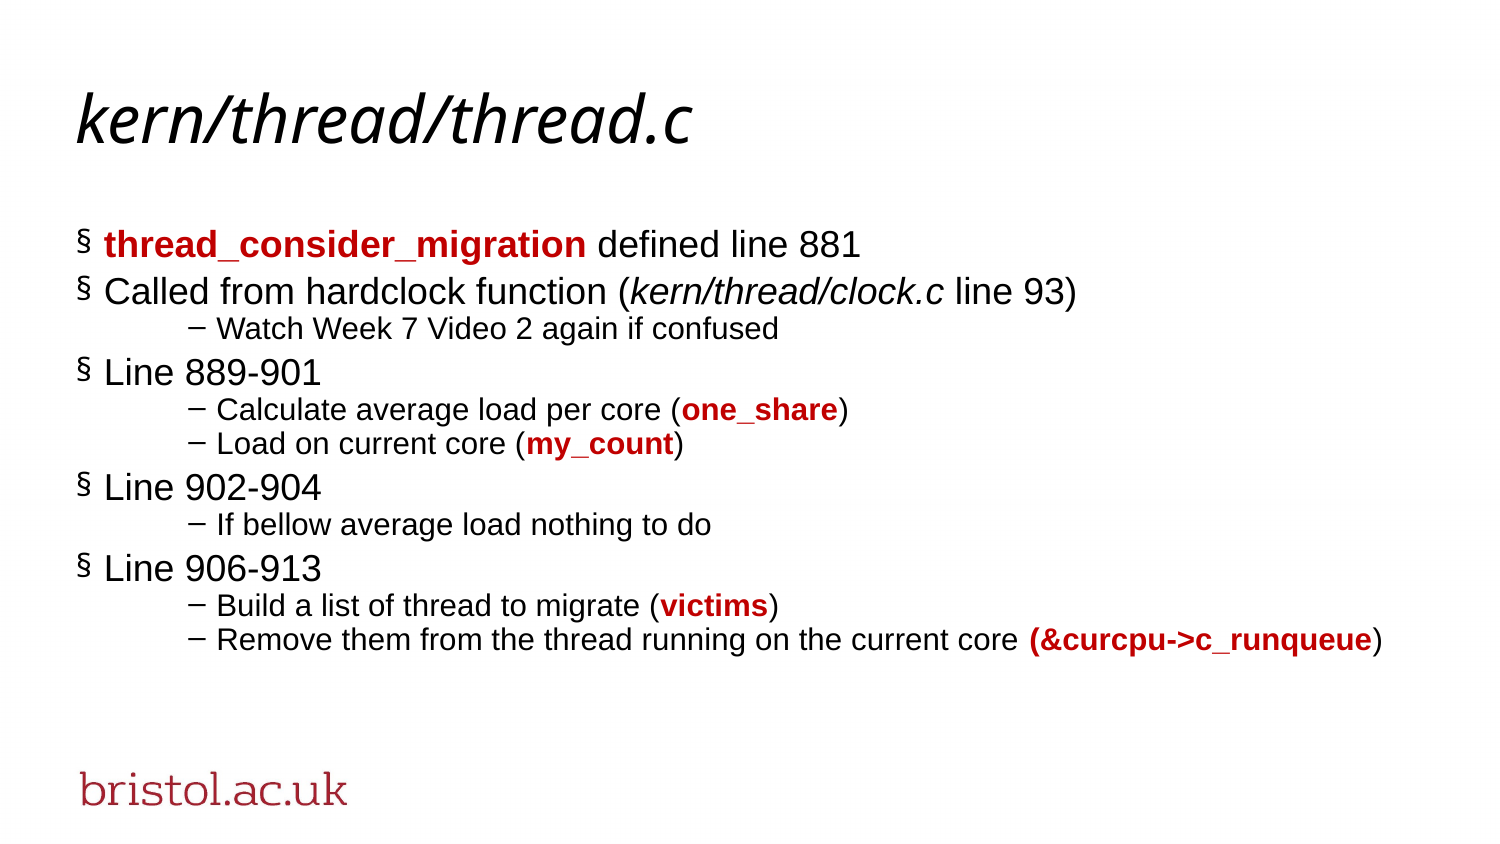

# kern/thread/thread.c
thread_consider_migration defined line 881
Called from hardclock function (kern/thread/clock.c line 93)
Watch Week 7 Video 2 again if confused
Line 889-901
Calculate average load per core (one_share)
Load on current core (my_count)
Line 902-904
If bellow average load nothing to do
Line 906-913
Build a list of thread to migrate (victims)
Remove them from the thread running on the current core (&curcpu->c_runqueue)